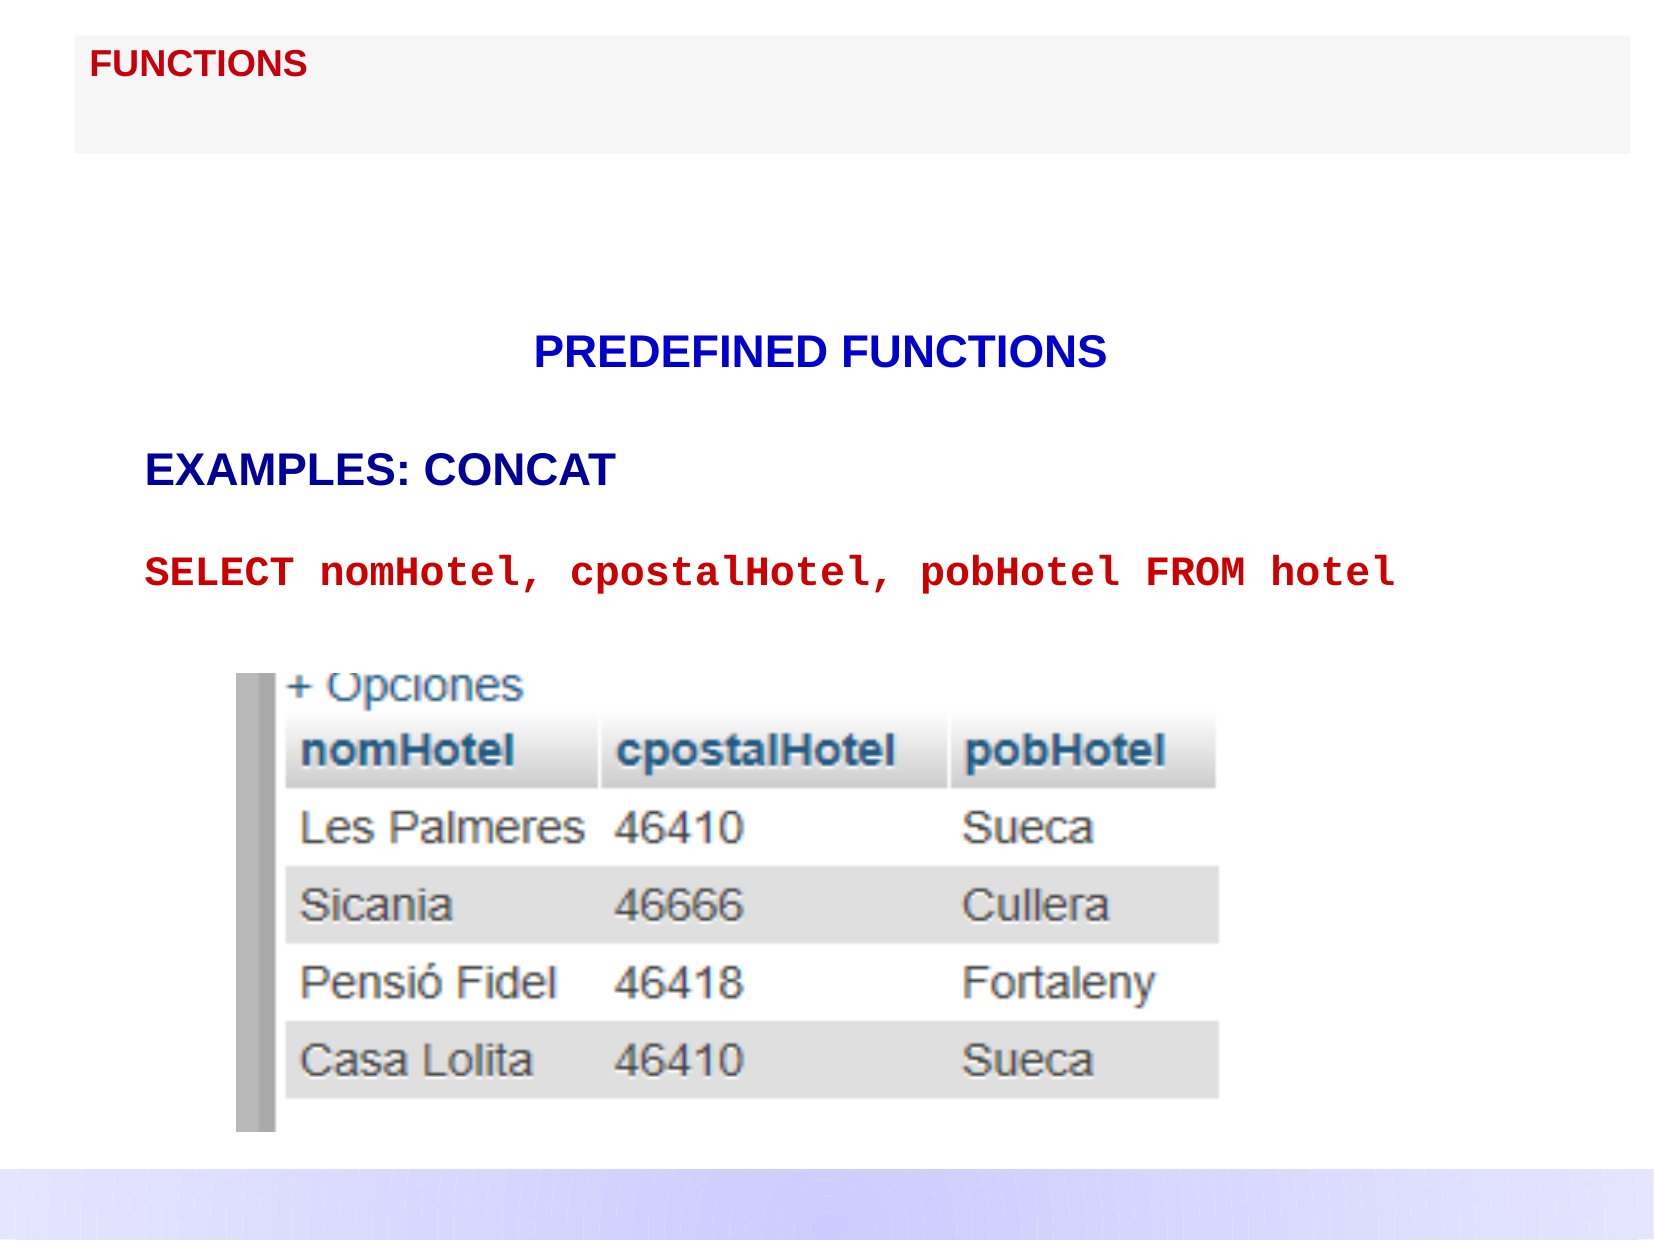

FUNCTIONS
PREDEFINED FUNCTIONS
EXAMPLES: CONCAT
SELECT nomHotel, cpostalHotel, pobHotel FROM hotel